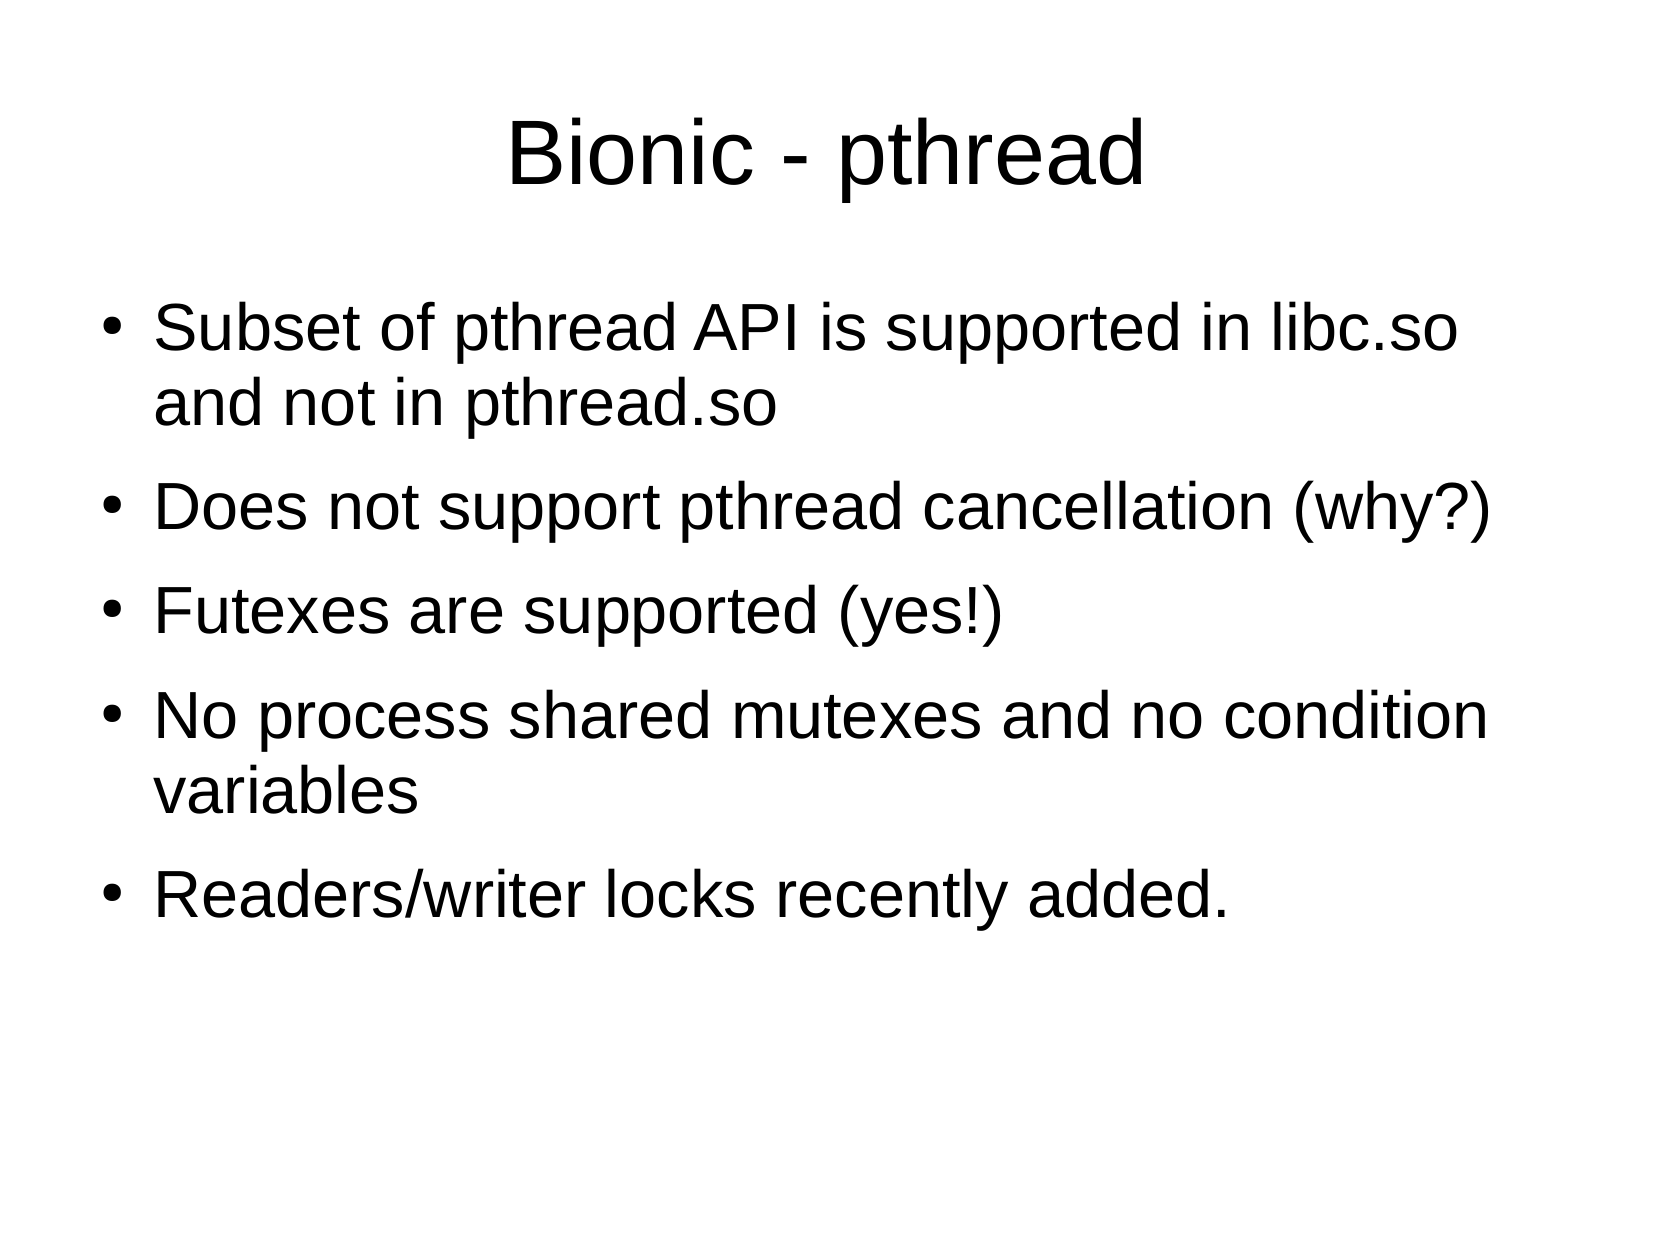

# Bionic - pthread
Subset of pthread API is supported in libc.so and not in pthread.so
Does not support pthread cancellation (why?)
Futexes are supported (yes!)
No process shared mutexes and no condition variables
Readers/writer locks recently added.